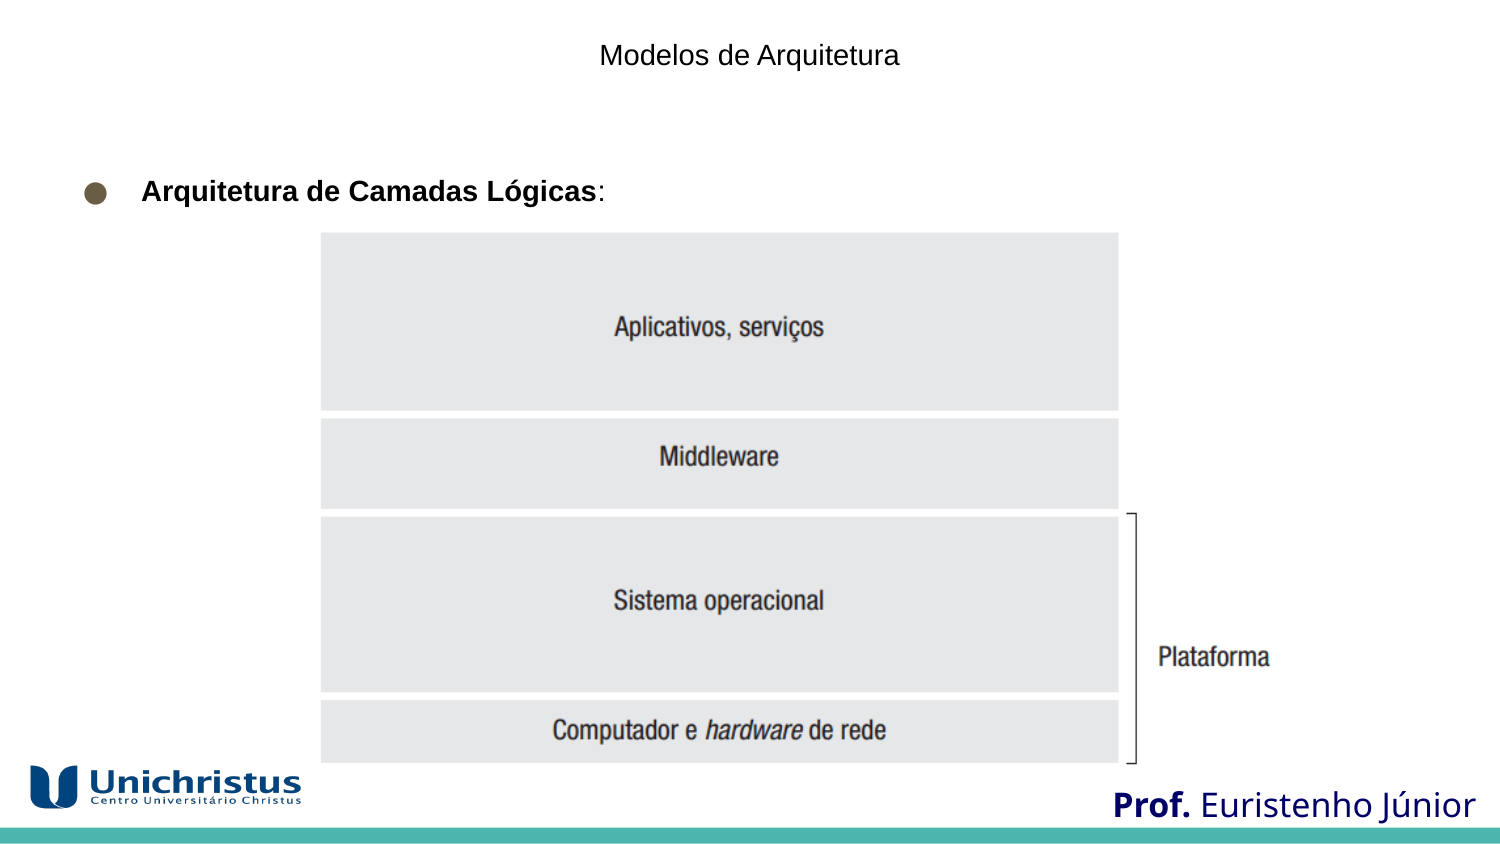

# Modelos de Arquitetura
Arquitetura de Camadas Lógicas:
Prof. Euristenho Júnior